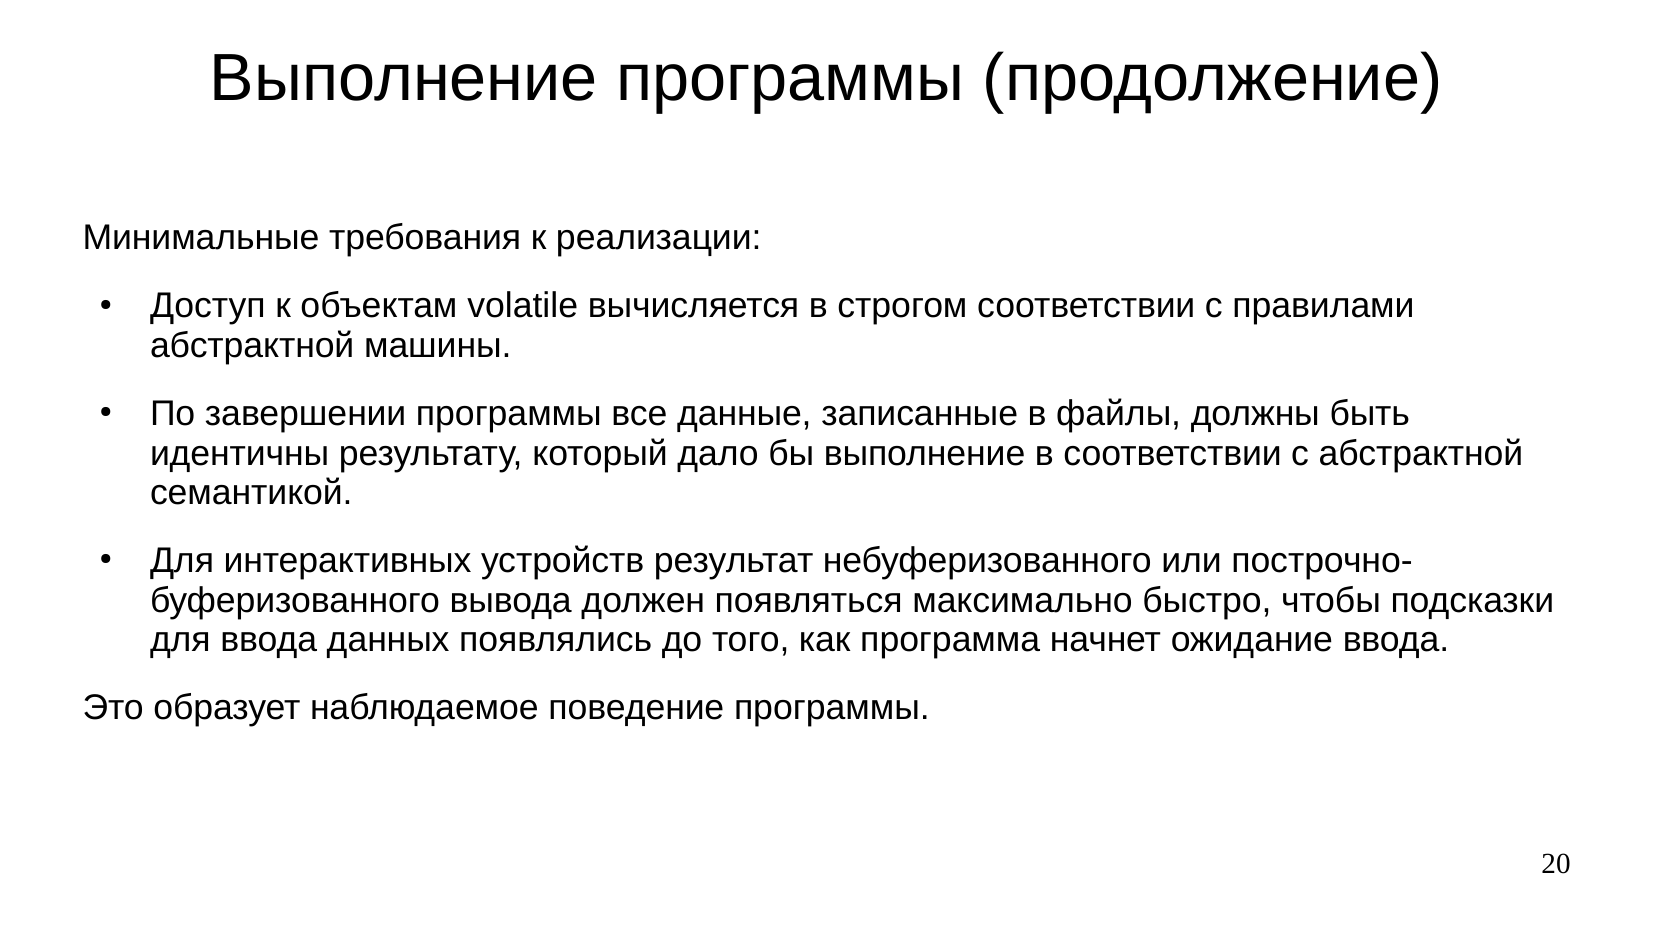

# Выполнение программы (продолжение)
Минимальные требования к реализации:
Доступ к объектам volatile вычисляется в строгом соответствии с правилами абстрактной машины.
По завершении программы все данные, записанные в файлы, должны быть идентичны результату, который дало бы выполнение в соответствии с абстрактной семантикой.
Для интерактивных устройств результат небуферизованного или построчно-буферизованного вывода должен появляться максимально быстро, чтобы подсказки для ввода данных появлялись до того, как программа начнет ожидание ввода.
Это образует наблюдаемое поведение программы.
20